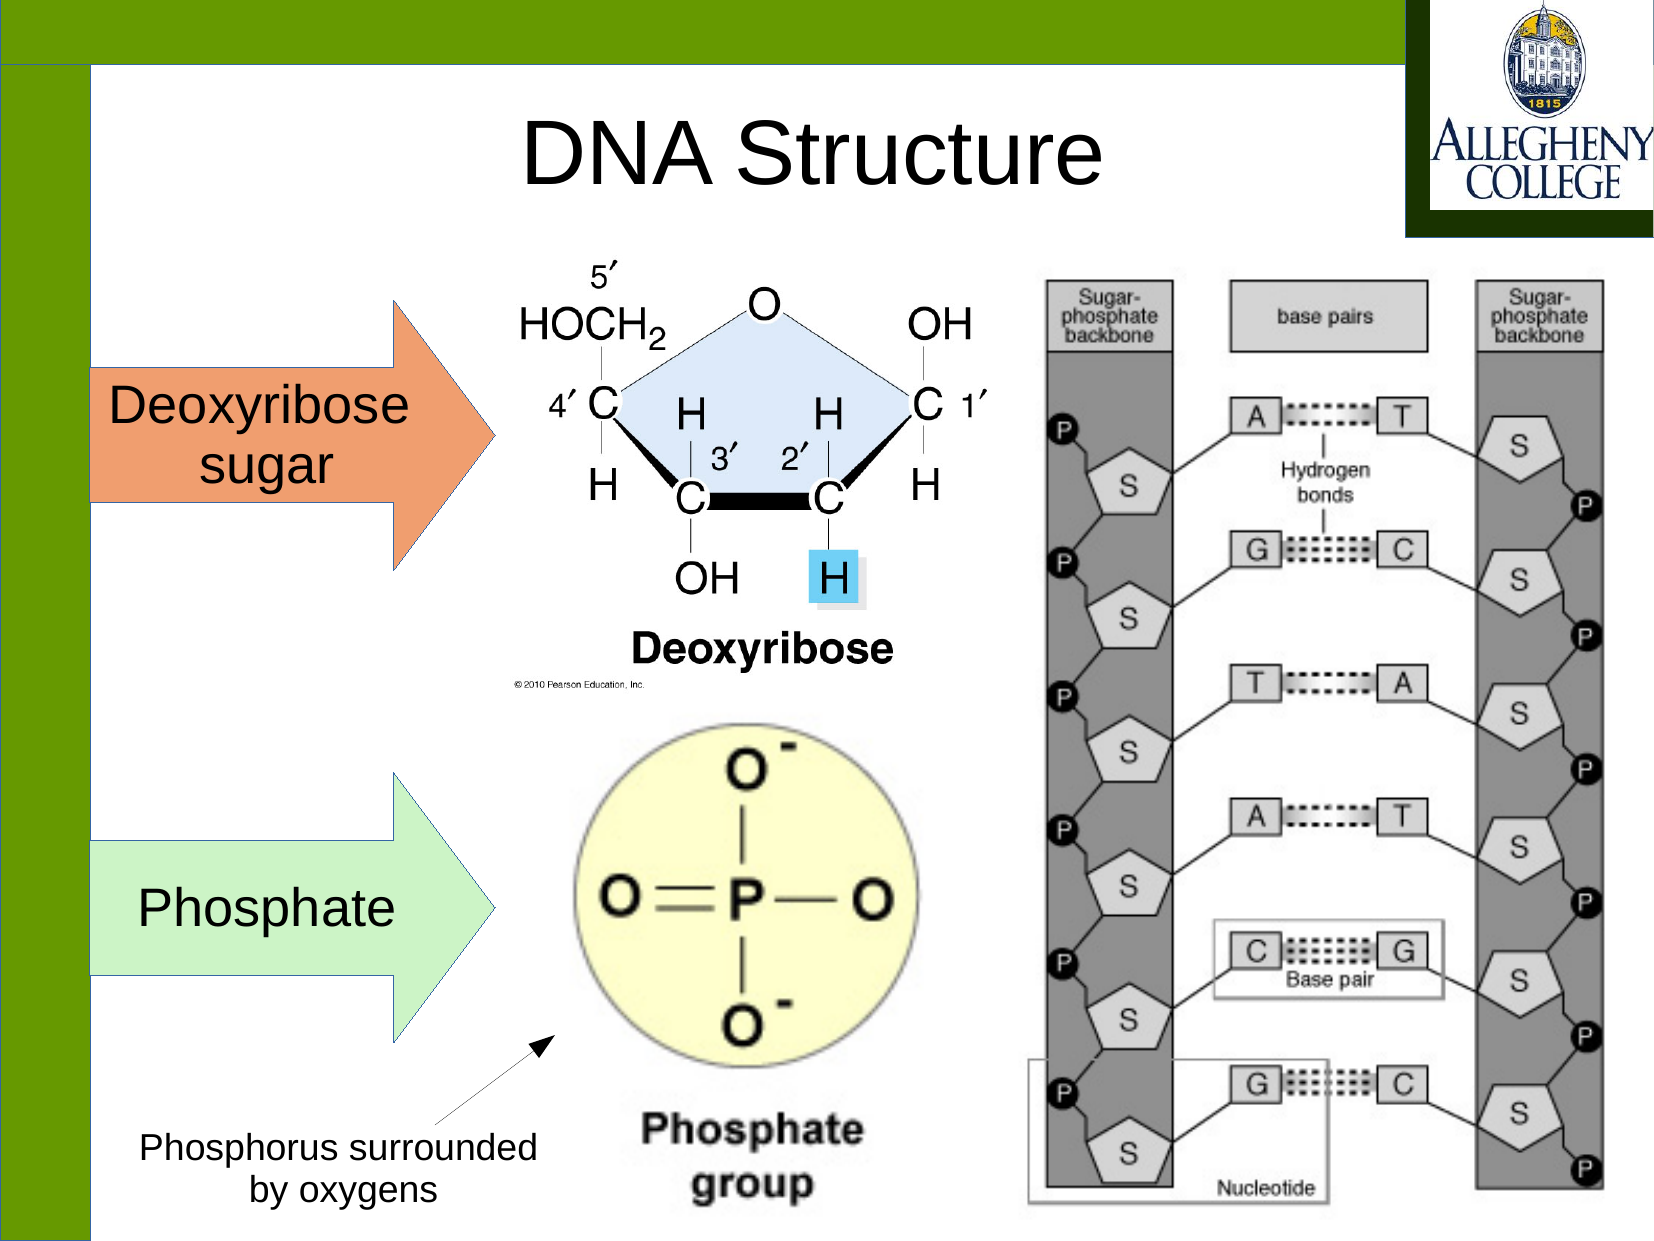

# DNA Structure
Deoxyribose
sugar
Phosphate
Phosphorus surrounded
by oxygens